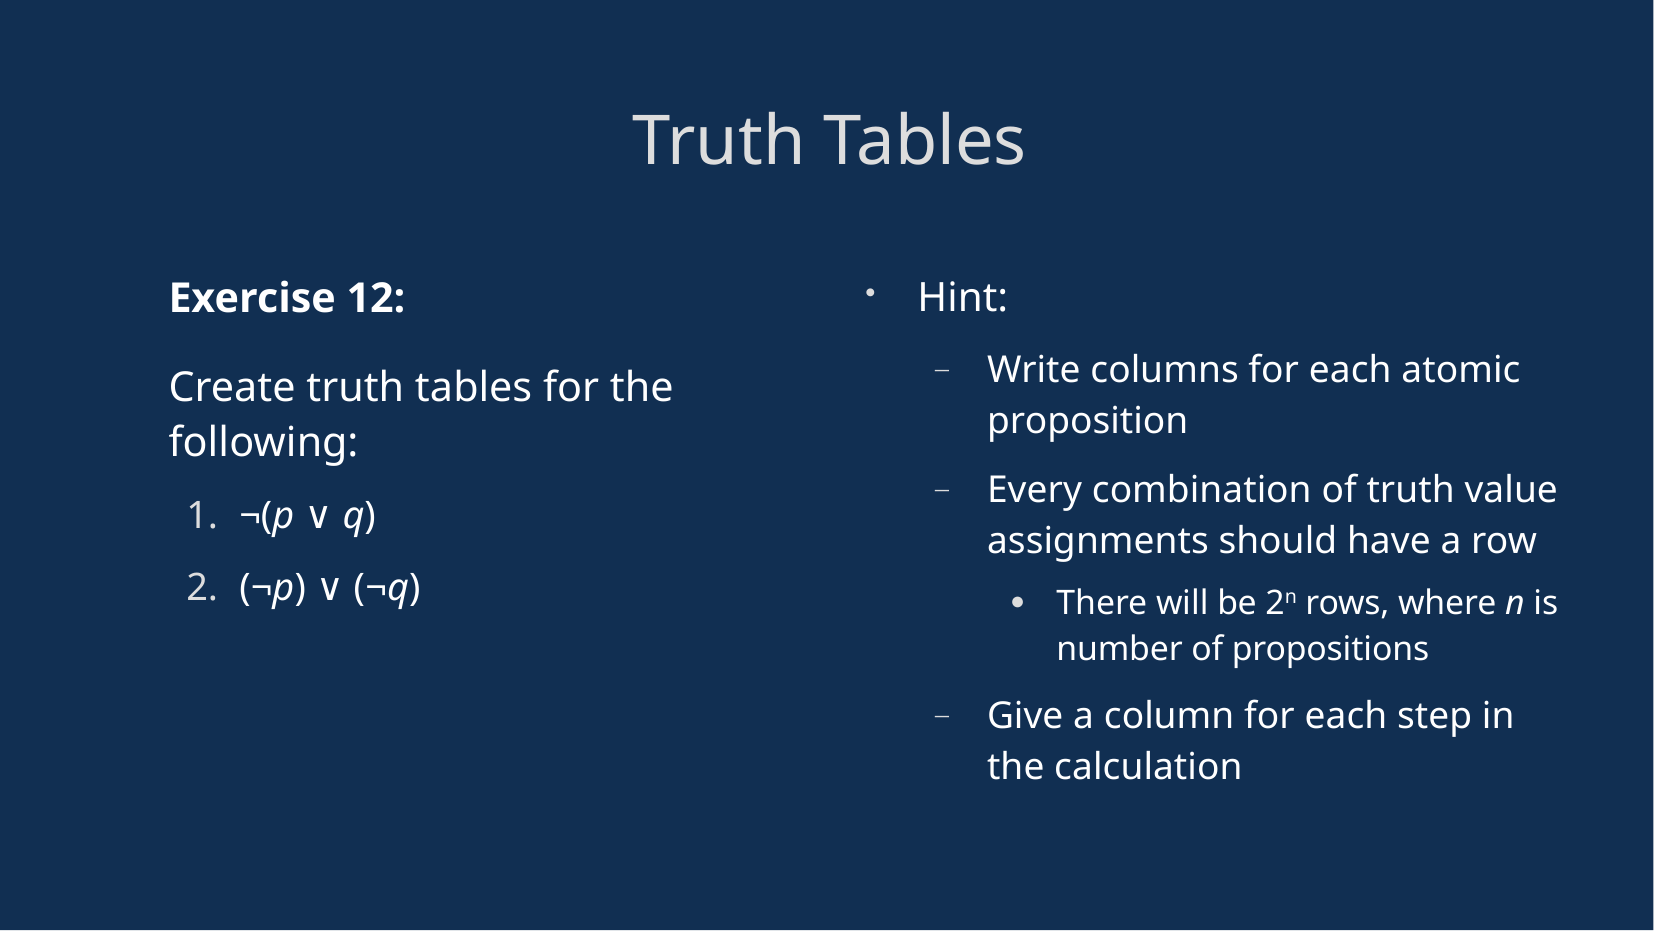

# Truth Tables
Exercise 12:
Create truth tables for the following:
¬(p ∨ q)
(¬p) ∨ (¬q)
Hint:
Write columns for each atomic proposition
Every combination of truth value assignments should have a row
There will be 2n rows, where n is number of propositions
Give a column for each step in the calculation